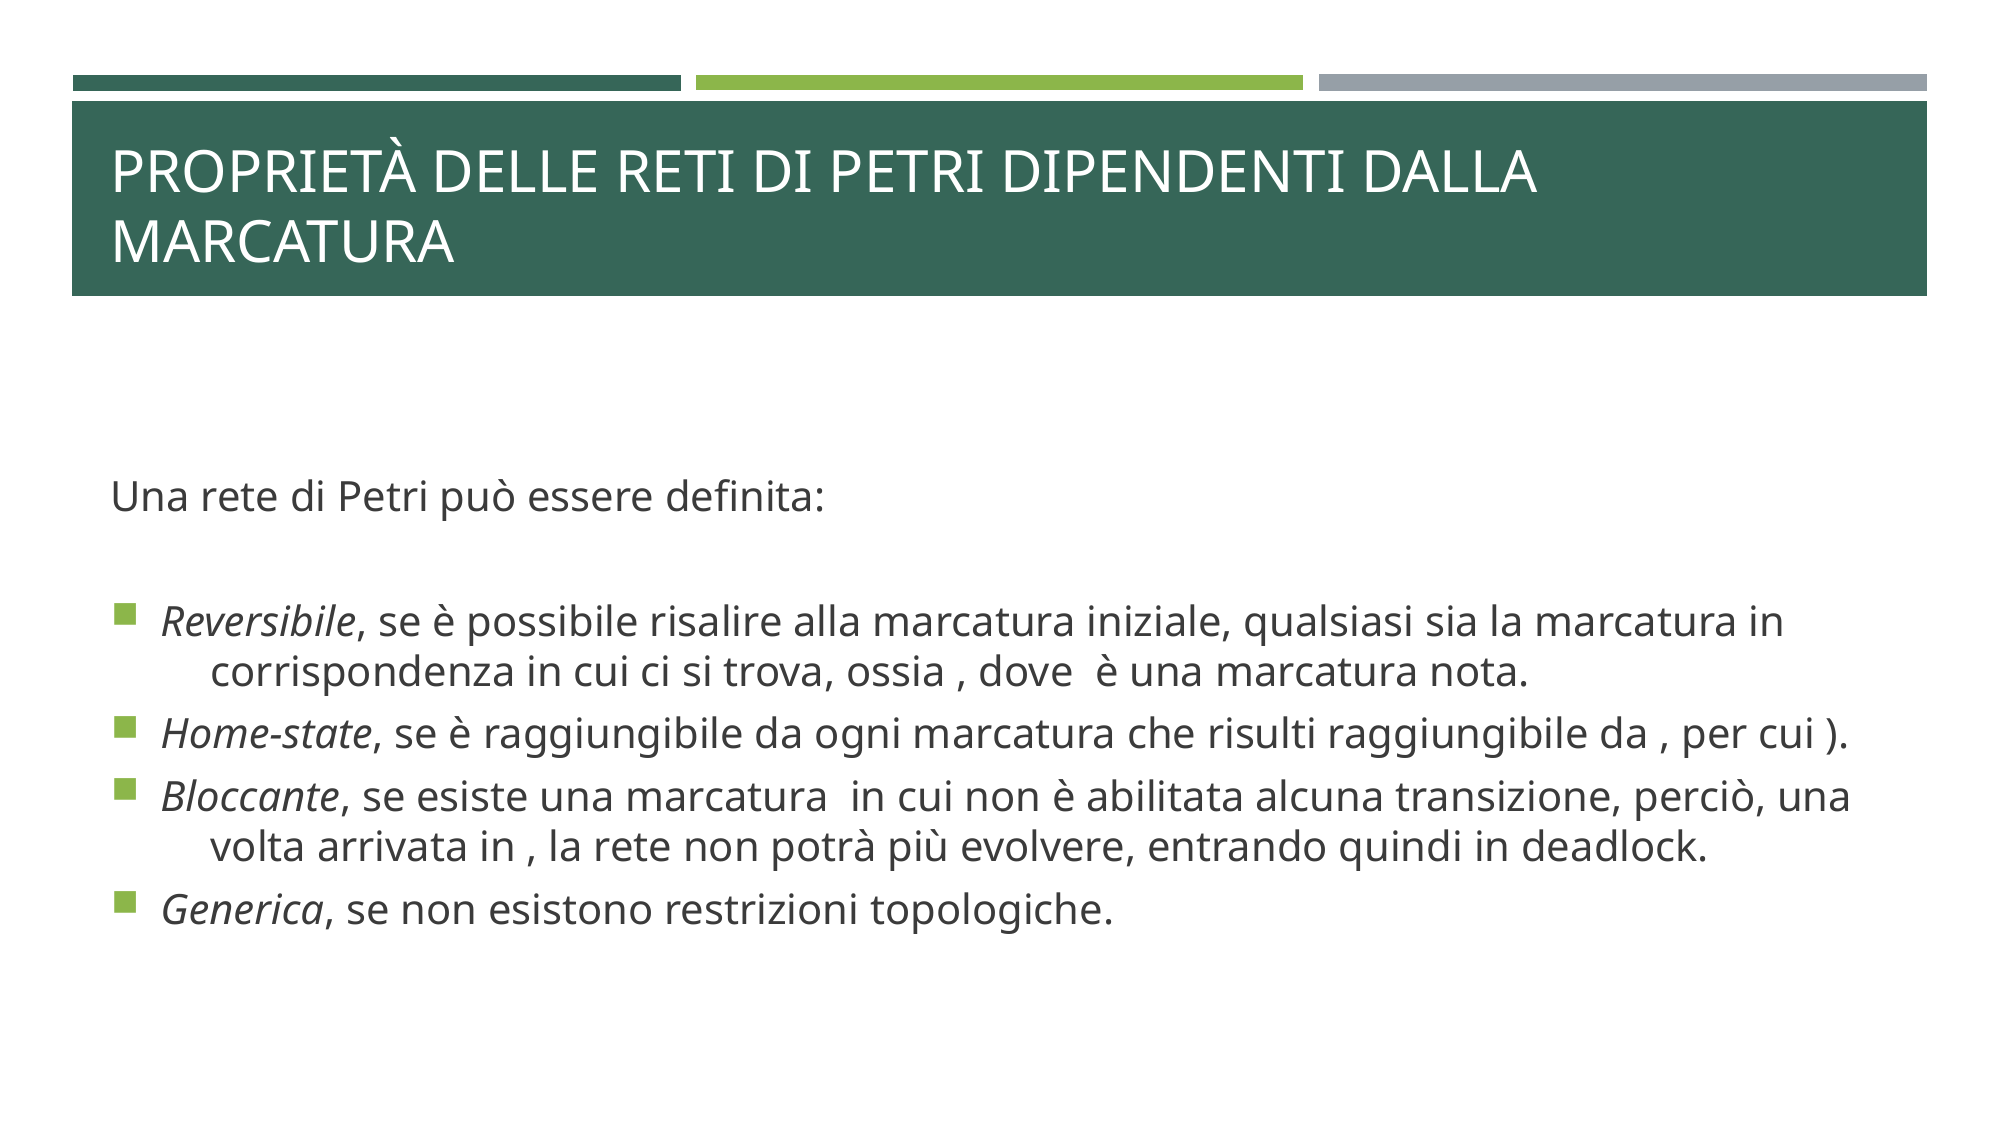

# Proprietà delle reti di petri dipendenti dalla marcatura
Una rete di Petri può essere definita:
Reversibile, se è possibile risalire alla marcatura iniziale, qualsiasi sia la marcatura in corrispondenza in cui ci si trova, ossia , dove è una marcatura nota.
Home-state, se è raggiungibile da ogni marcatura che risulti raggiungibile da , per cui ).
Bloccante, se esiste una marcatura in cui non è abilitata alcuna transizione, perciò, una volta arrivata in , la rete non potrà più evolvere, entrando quindi in deadlock.
Generica, se non esistono restrizioni topologiche.